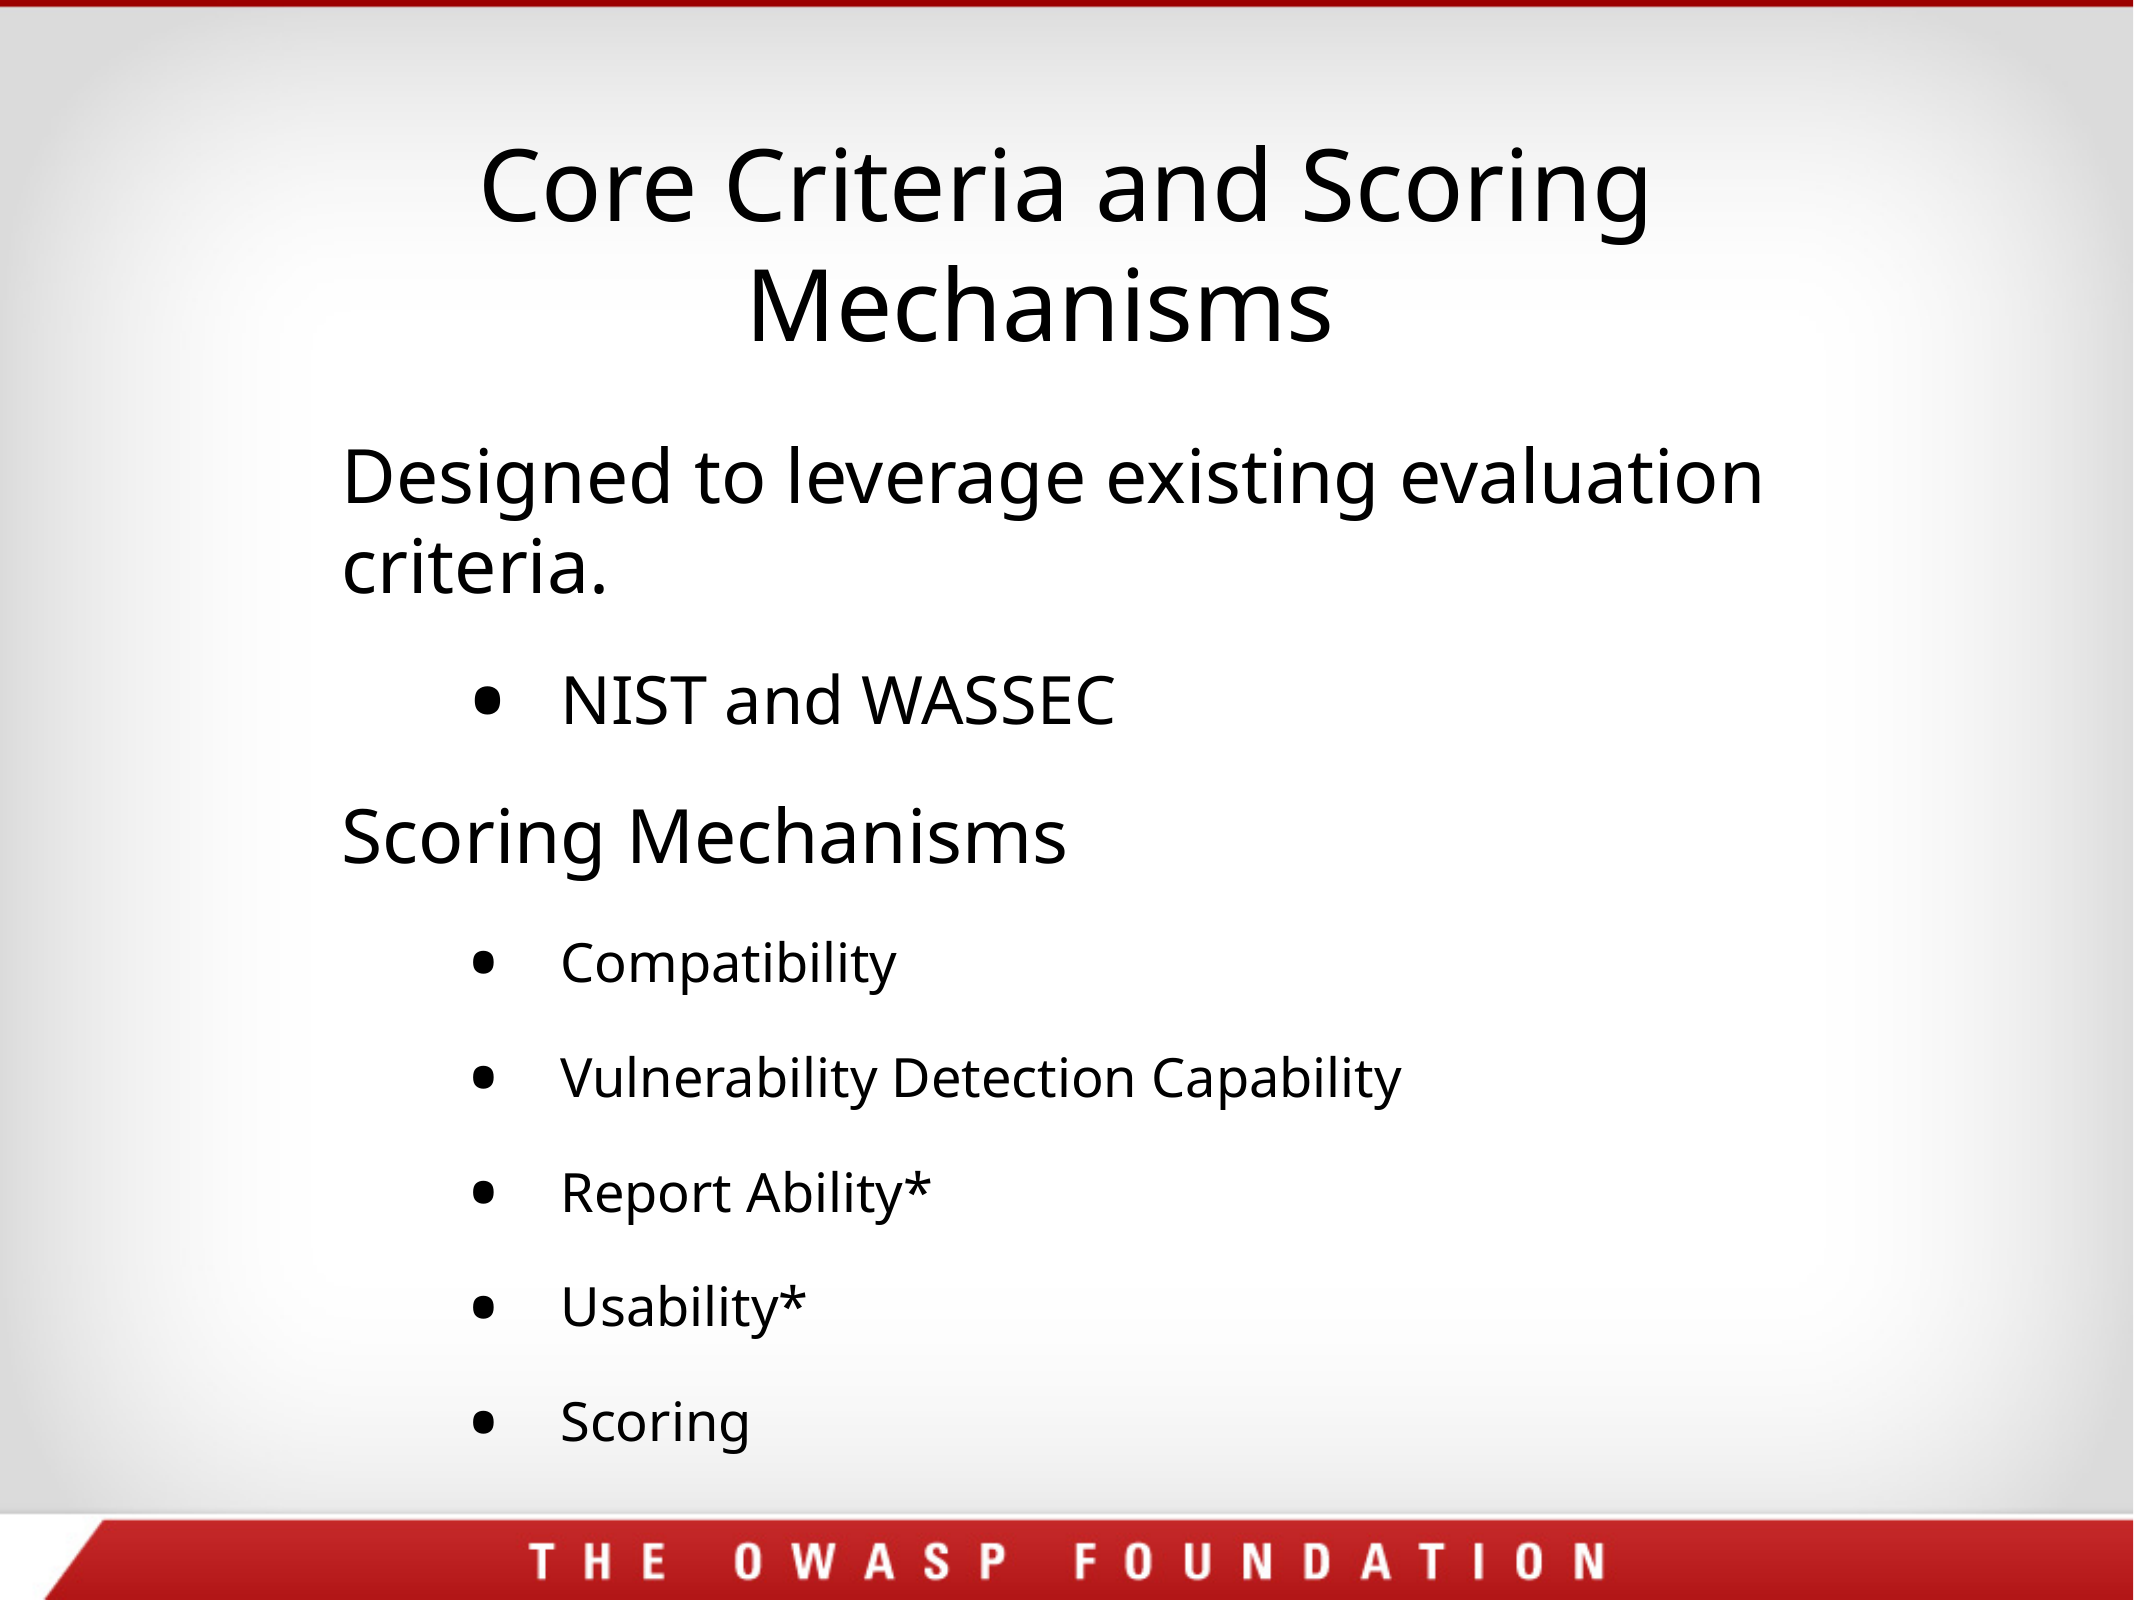

# Core Criteria and Scoring Mechanisms
Designed to leverage existing evaluation criteria.
NIST and WASSEC
Scoring Mechanisms
Compatibility
Vulnerability Detection Capability
Report Ability*
Usability*
Scoring